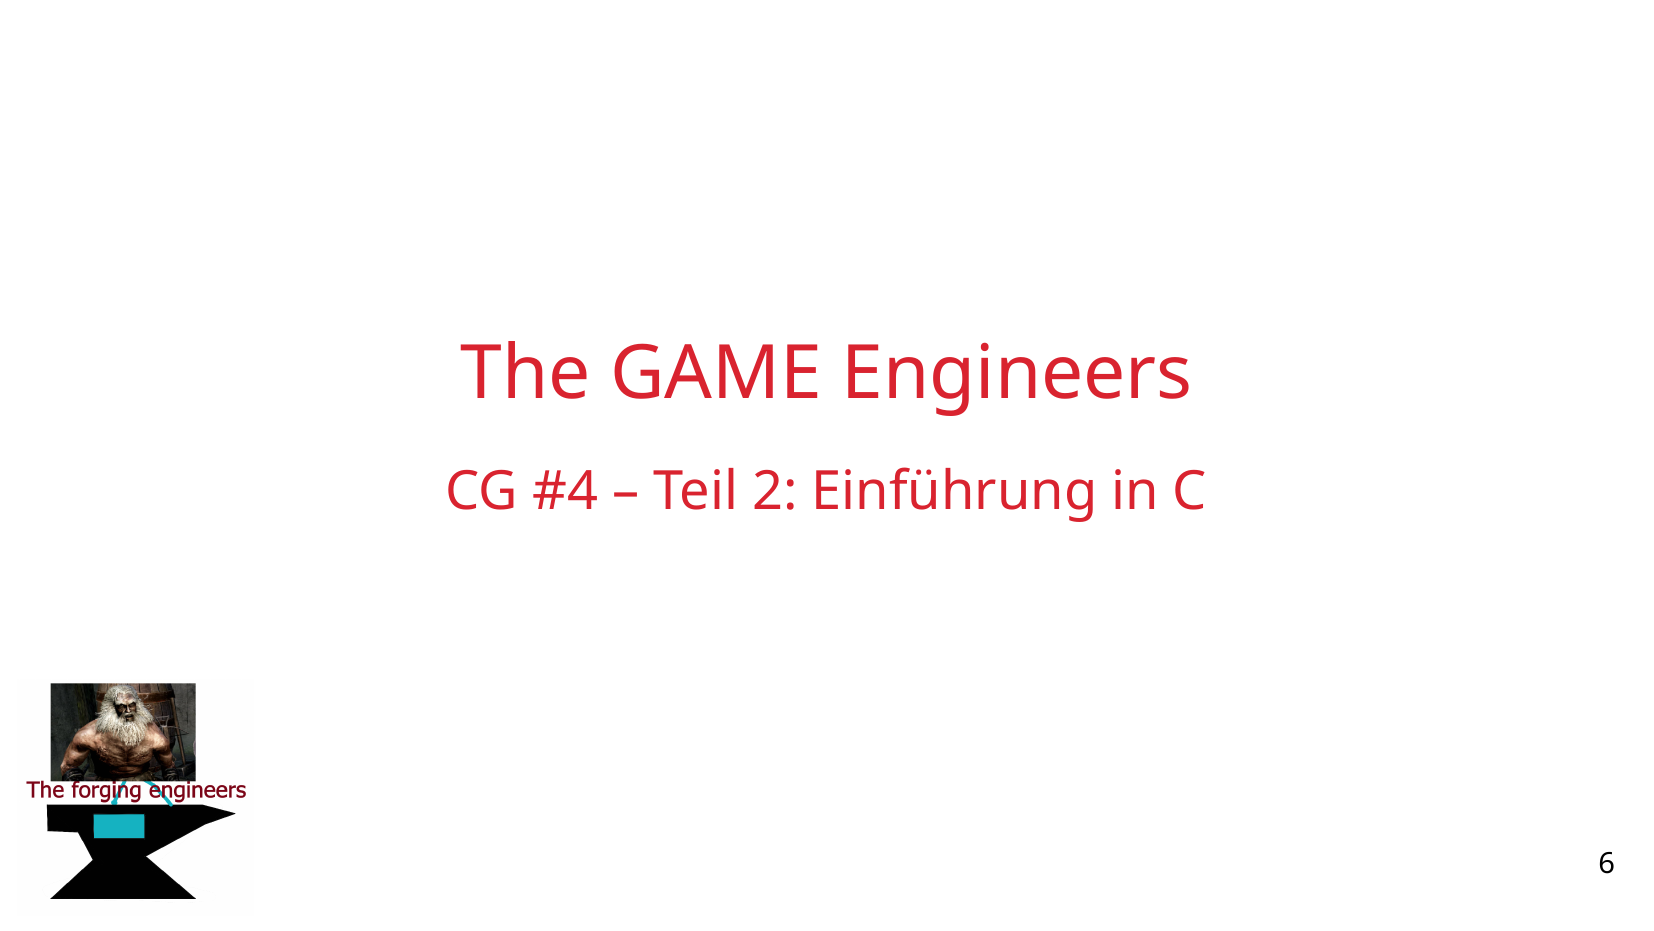

The GAME Engineers
CG #4 – Teil 2: Einführung in C